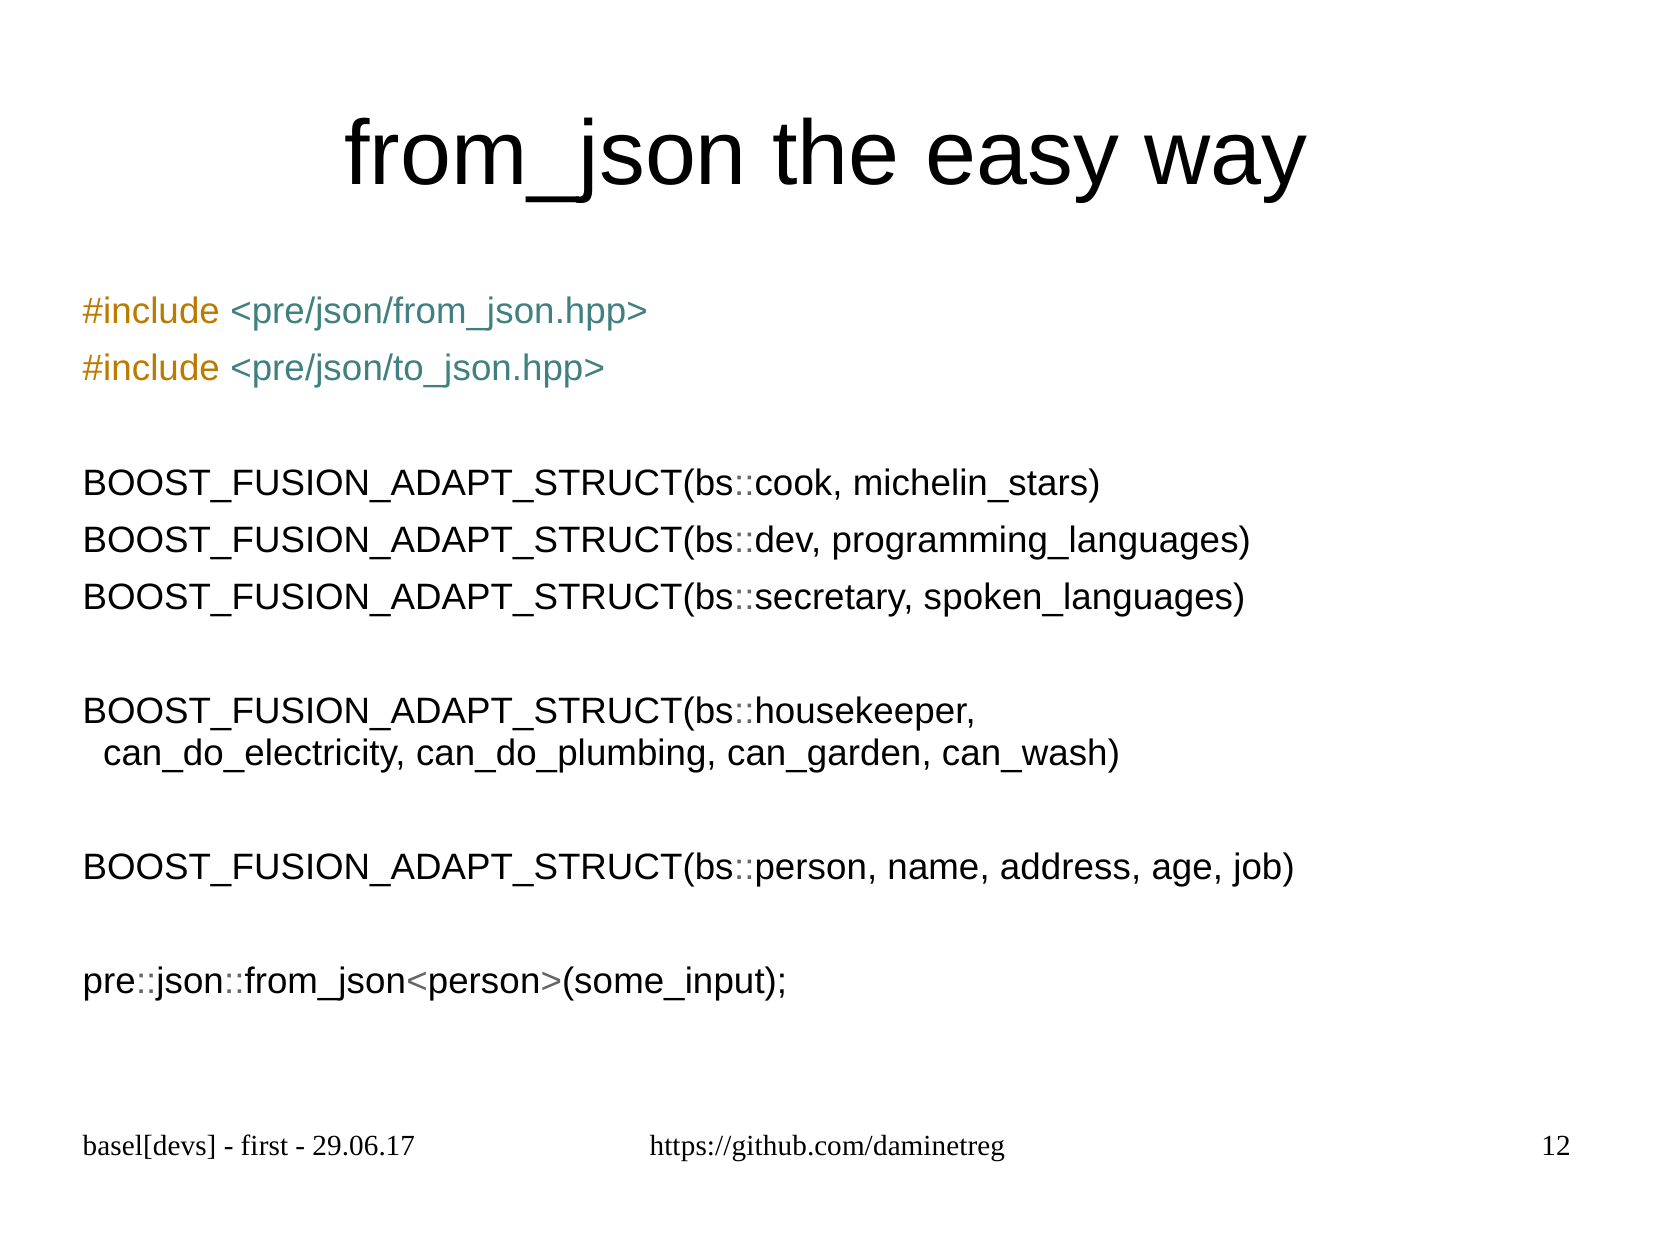

# from_json the easy way
#include <pre/json/from_json.hpp>
#include <pre/json/to_json.hpp>
BOOST_FUSION_ADAPT_STRUCT(bs::cook, michelin_stars)
BOOST_FUSION_ADAPT_STRUCT(bs::dev, programming_languages)
BOOST_FUSION_ADAPT_STRUCT(bs::secretary, spoken_languages)
BOOST_FUSION_ADAPT_STRUCT(bs::housekeeper,
 can_do_electricity, can_do_plumbing, can_garden, can_wash)
BOOST_FUSION_ADAPT_STRUCT(bs::person, name, address, age, job)
pre::json::from_json<person>(some_input);
basel[devs] - first - 29.06.17
https://github.com/daminetreg
12